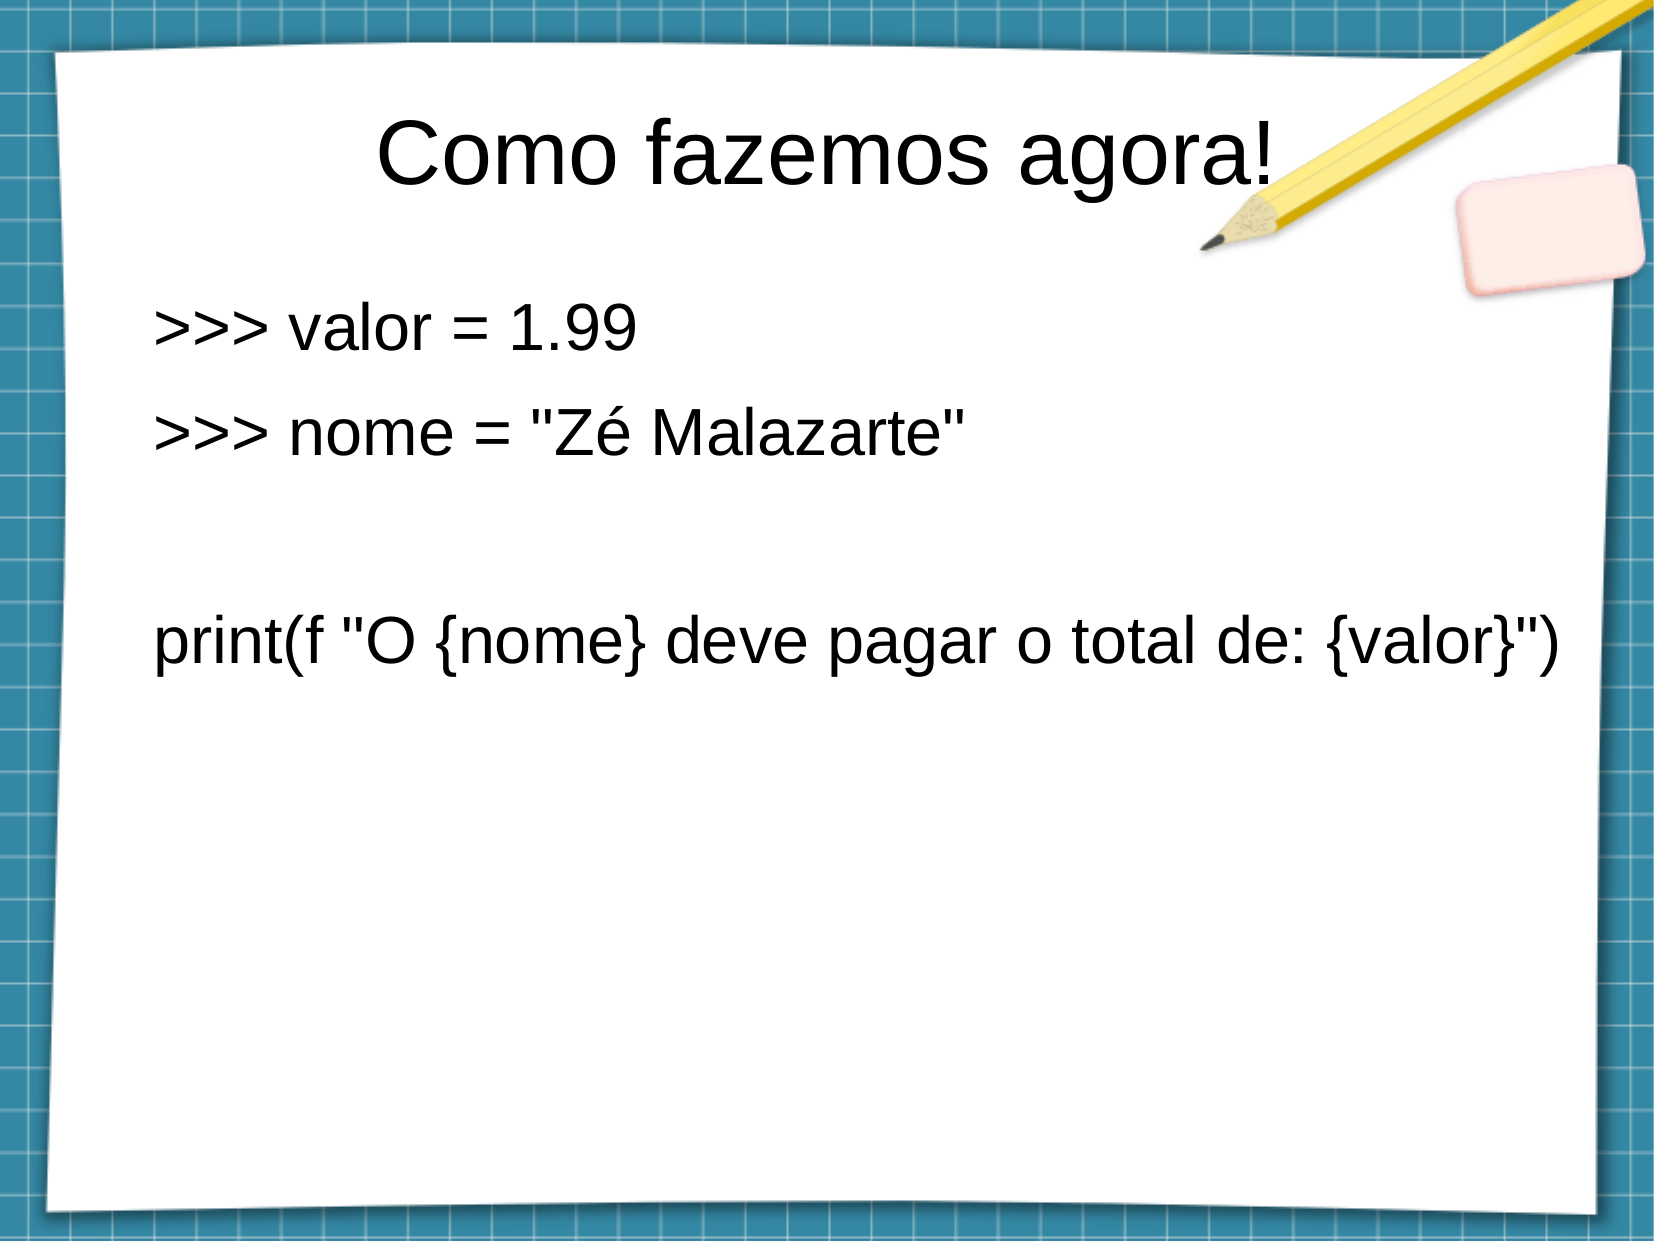

# Como fazemos agora!
>>> valor = 1.99
>>> nome = "Zé Malazarte"
print(f "O {nome} deve pagar o total de: {valor}")